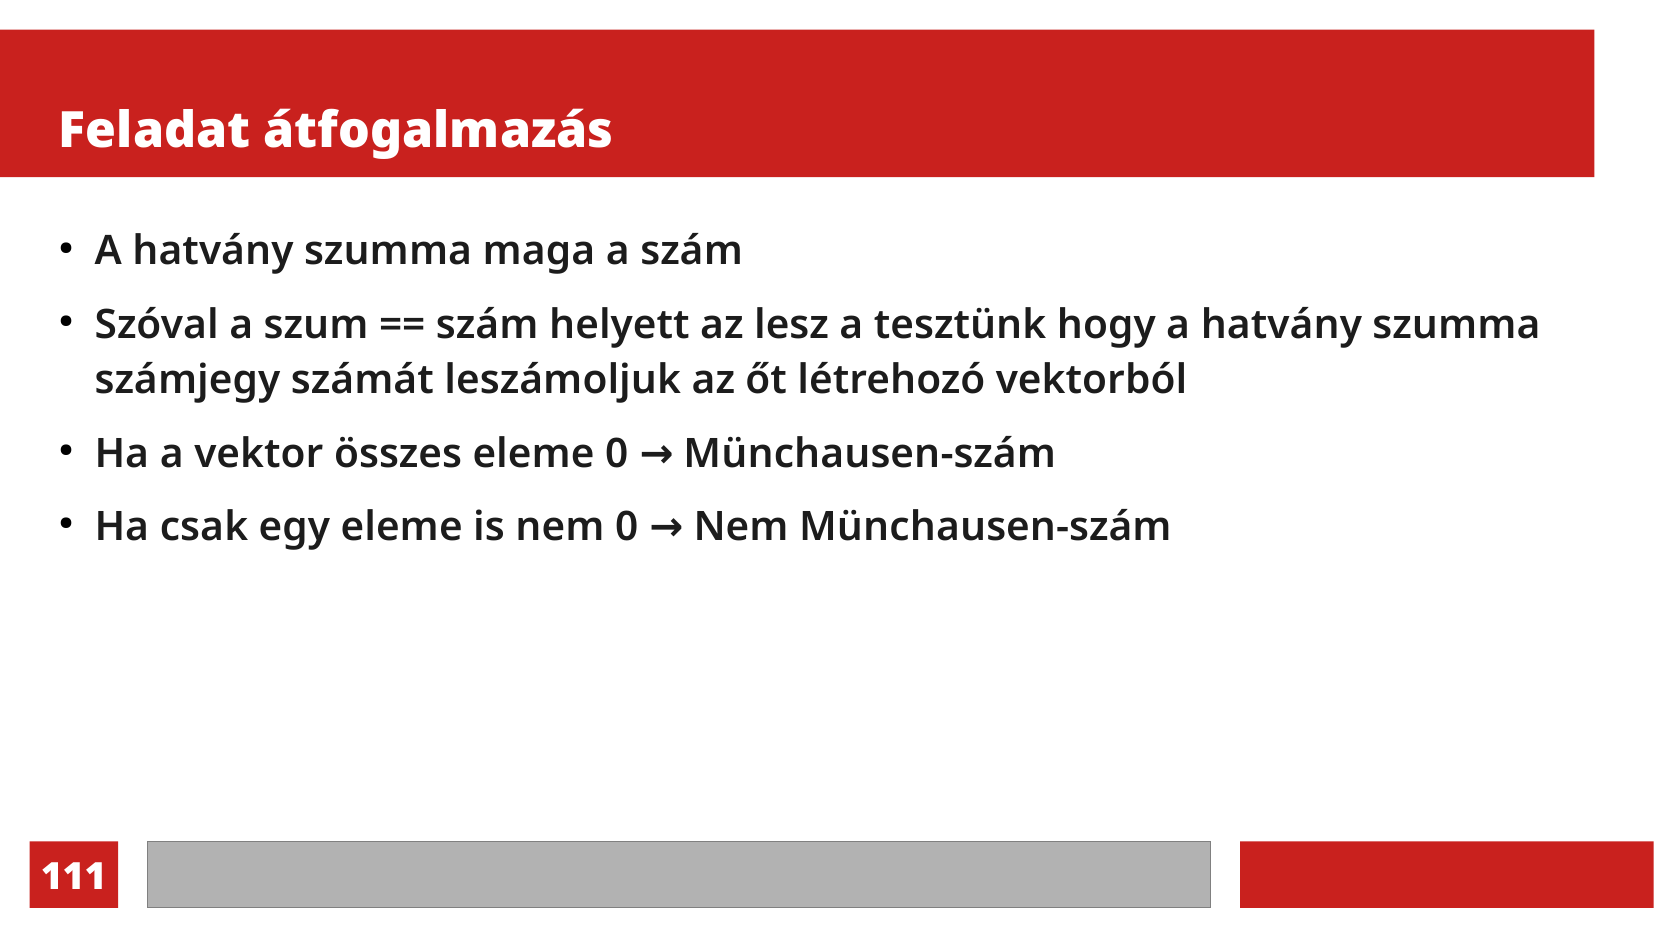

# Feladat átfogalmazás
A hatvány szumma maga a szám
Szóval a szum == szám helyett az lesz a tesztünk hogy a hatvány szumma számjegy számát leszámoljuk az őt létrehozó vektorból
Ha a vektor összes eleme 0 → Münchausen-szám
Ha csak egy eleme is nem 0 → Nem Münchausen-szám
111